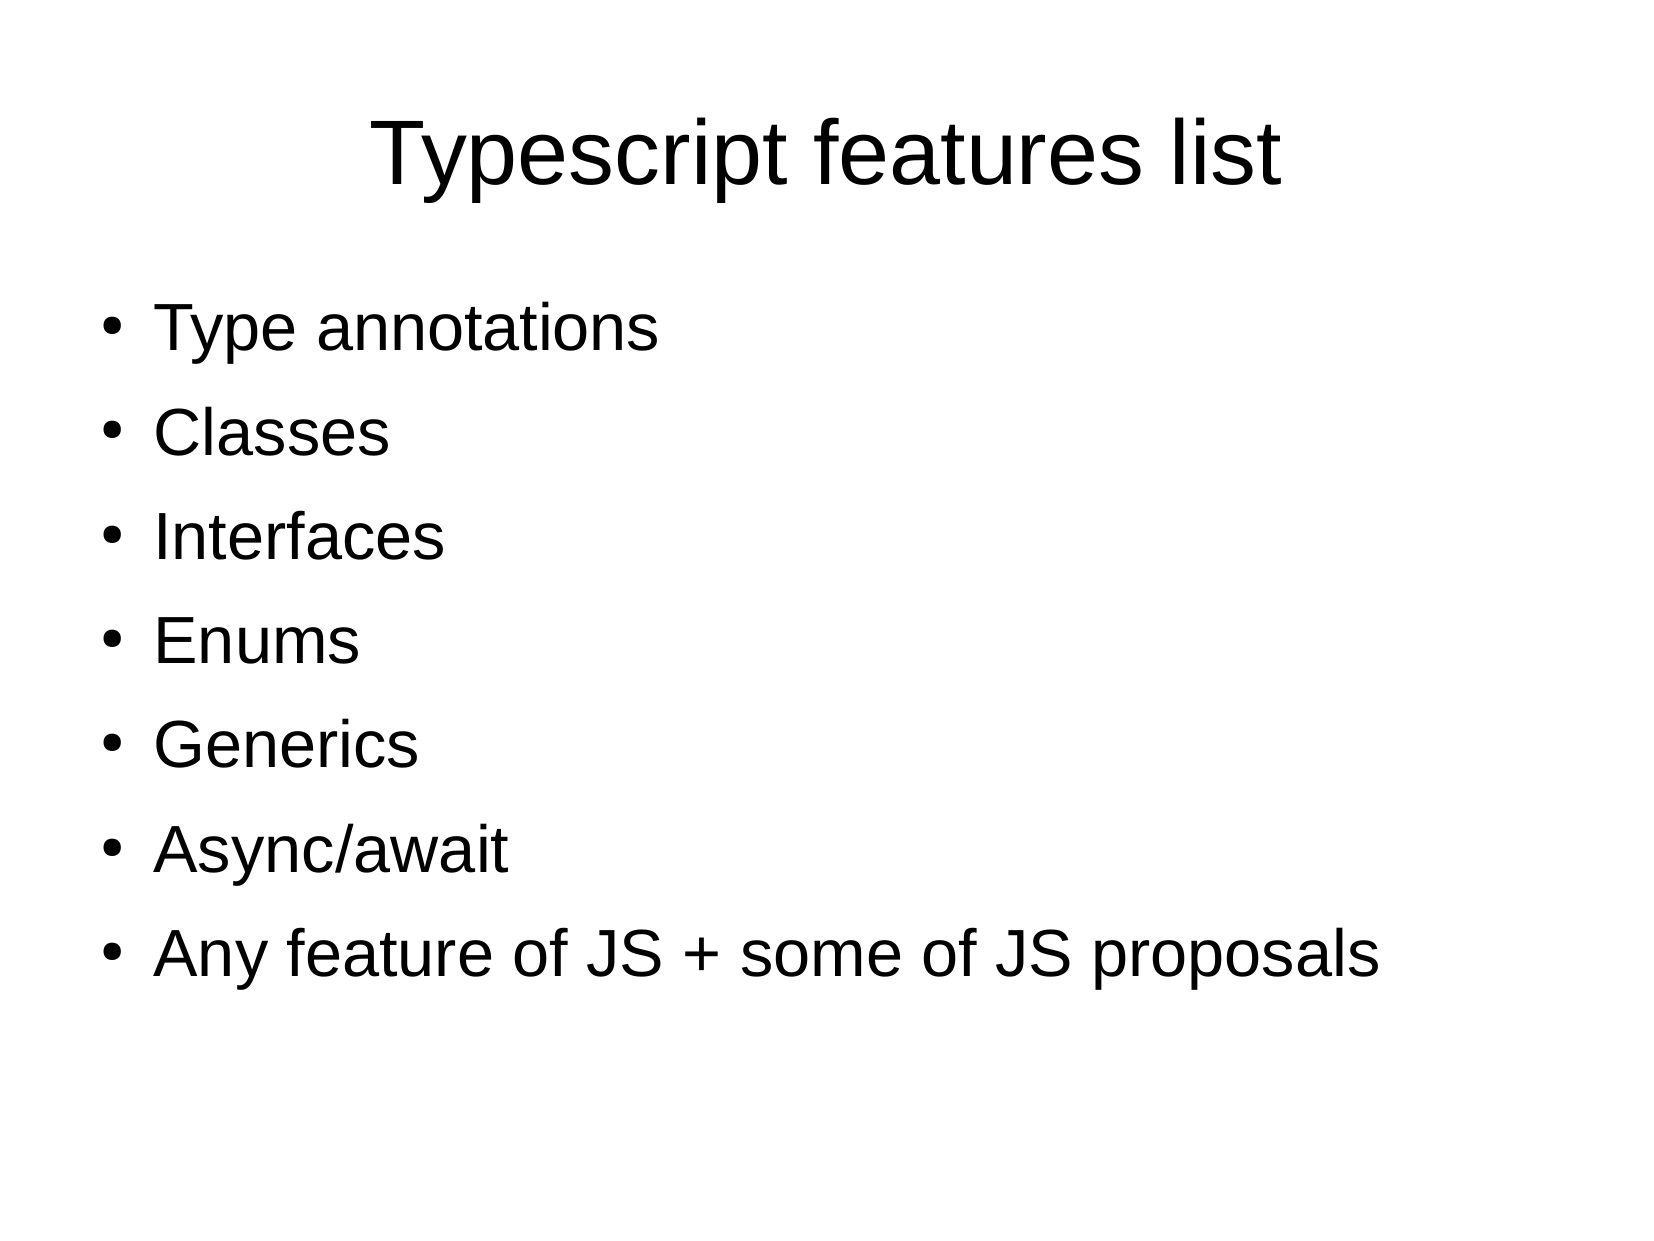

# Typescript features list
Type annotations
Classes
Interfaces
Enums
Generics
Async/await
Any feature of JS + some of JS proposals